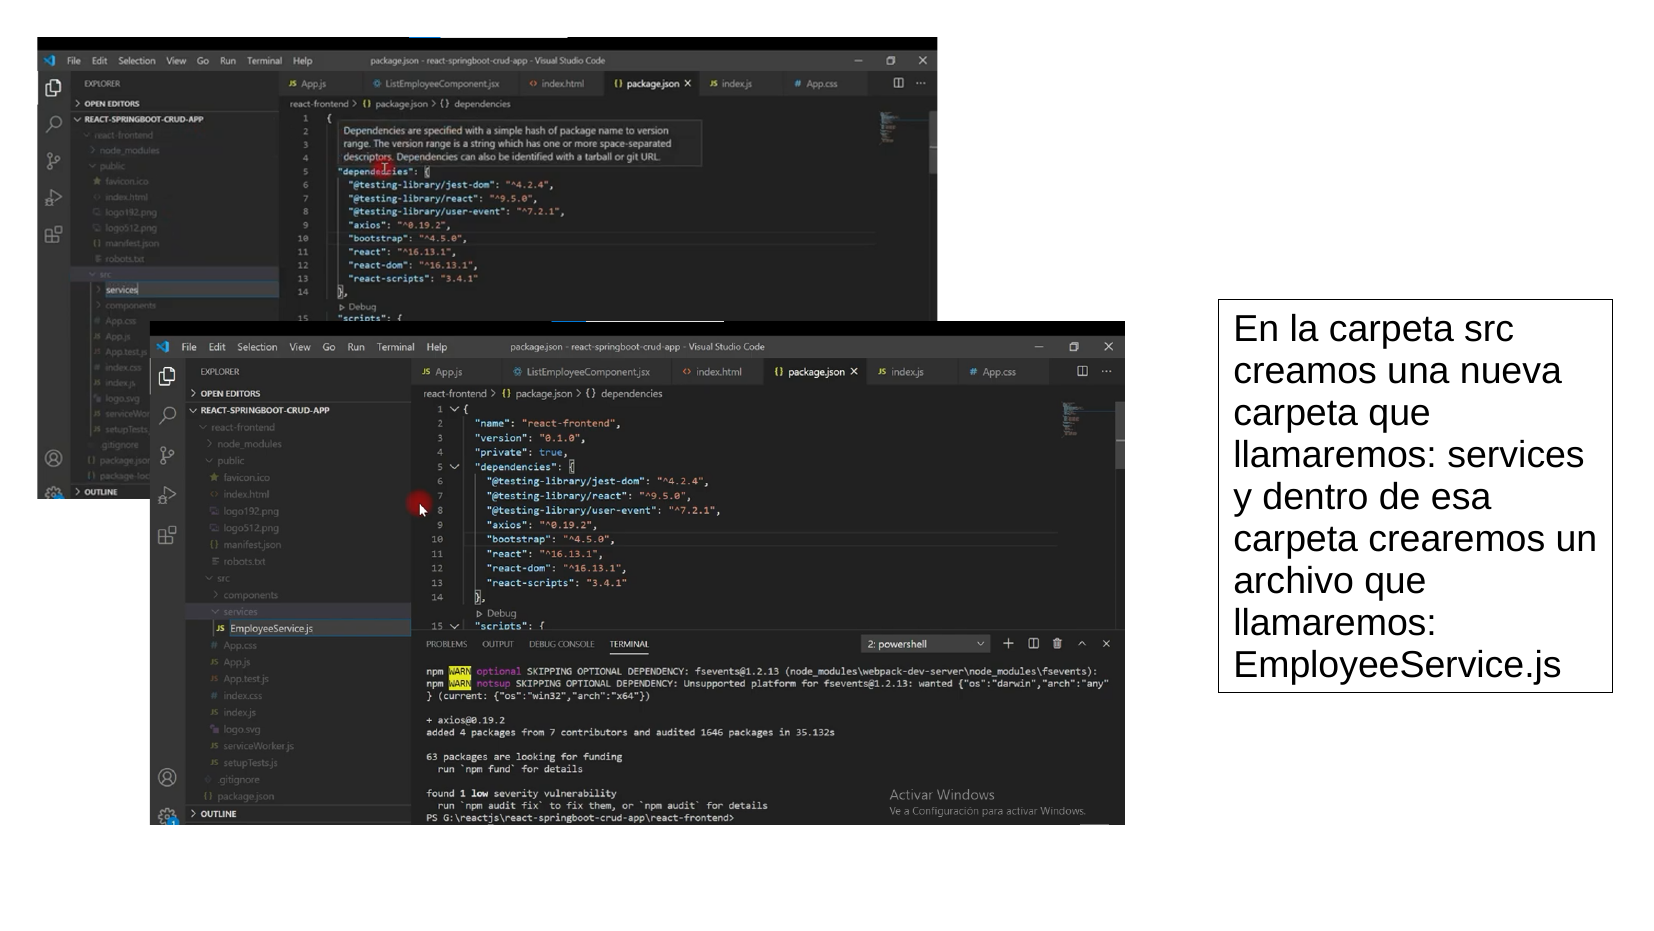

#
En la carpeta src creamos una nueva carpeta que llamaremos: services y dentro de esa carpeta crearemos un archivo que llamaremos: EmployeeService.js